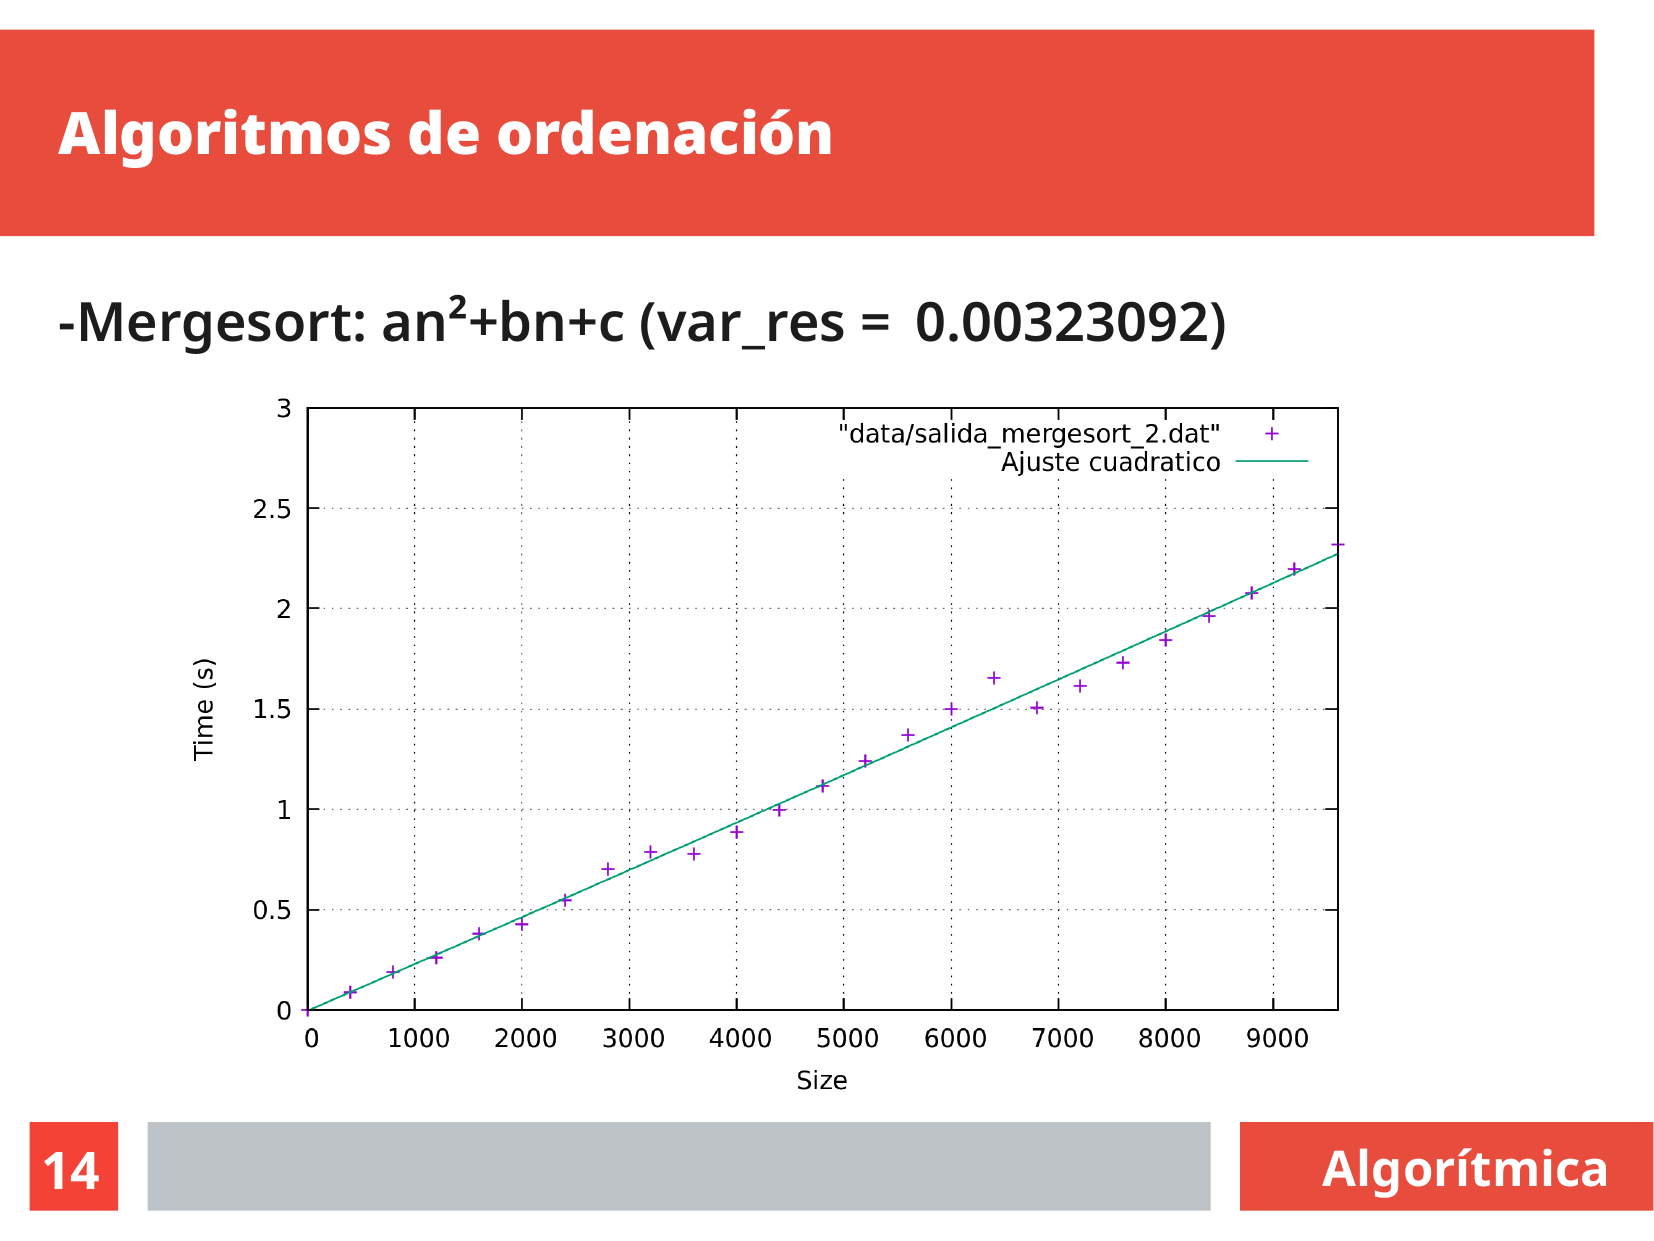

# Algoritmos de ordenación
-Mergesort: an²+bn+c (var_res = 0.00323092)
14
Algorítmica